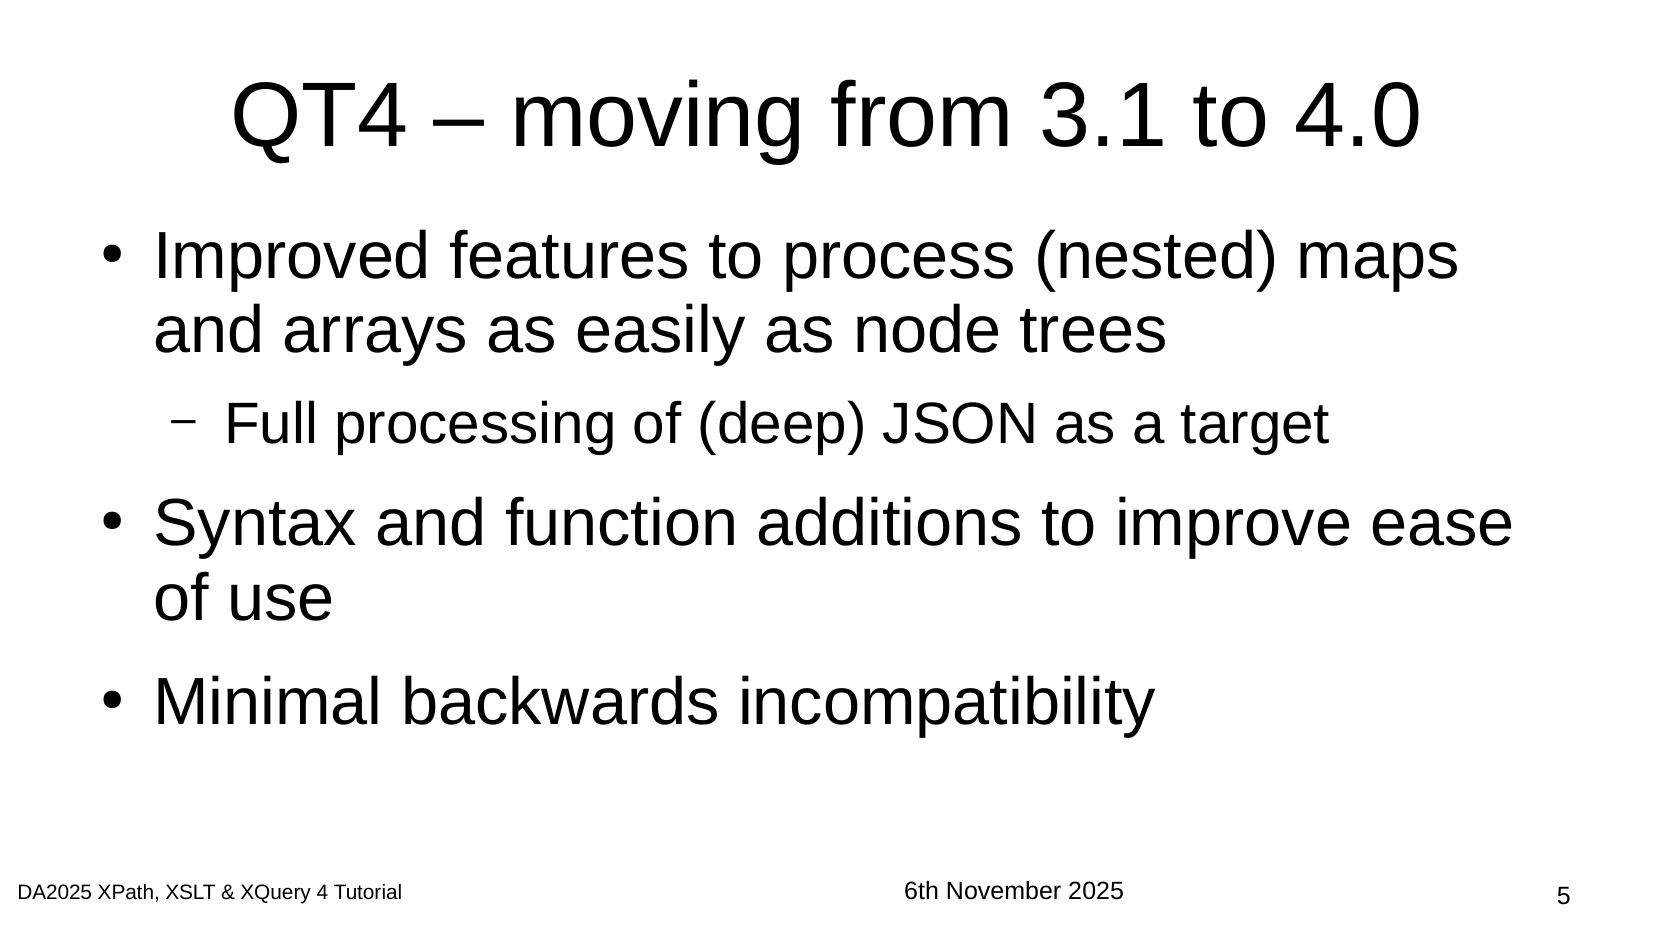

# QT4 – moving from 3.1 to 4.0
Improved features to process (nested) maps and arrays as easily as node trees
Full processing of (deep) JSON as a target
Syntax and function additions to improve ease of use
Minimal backwards incompatibility
6th November 2025
DA2025 XPath, XSLT & XQuery 4 Tutorial
5